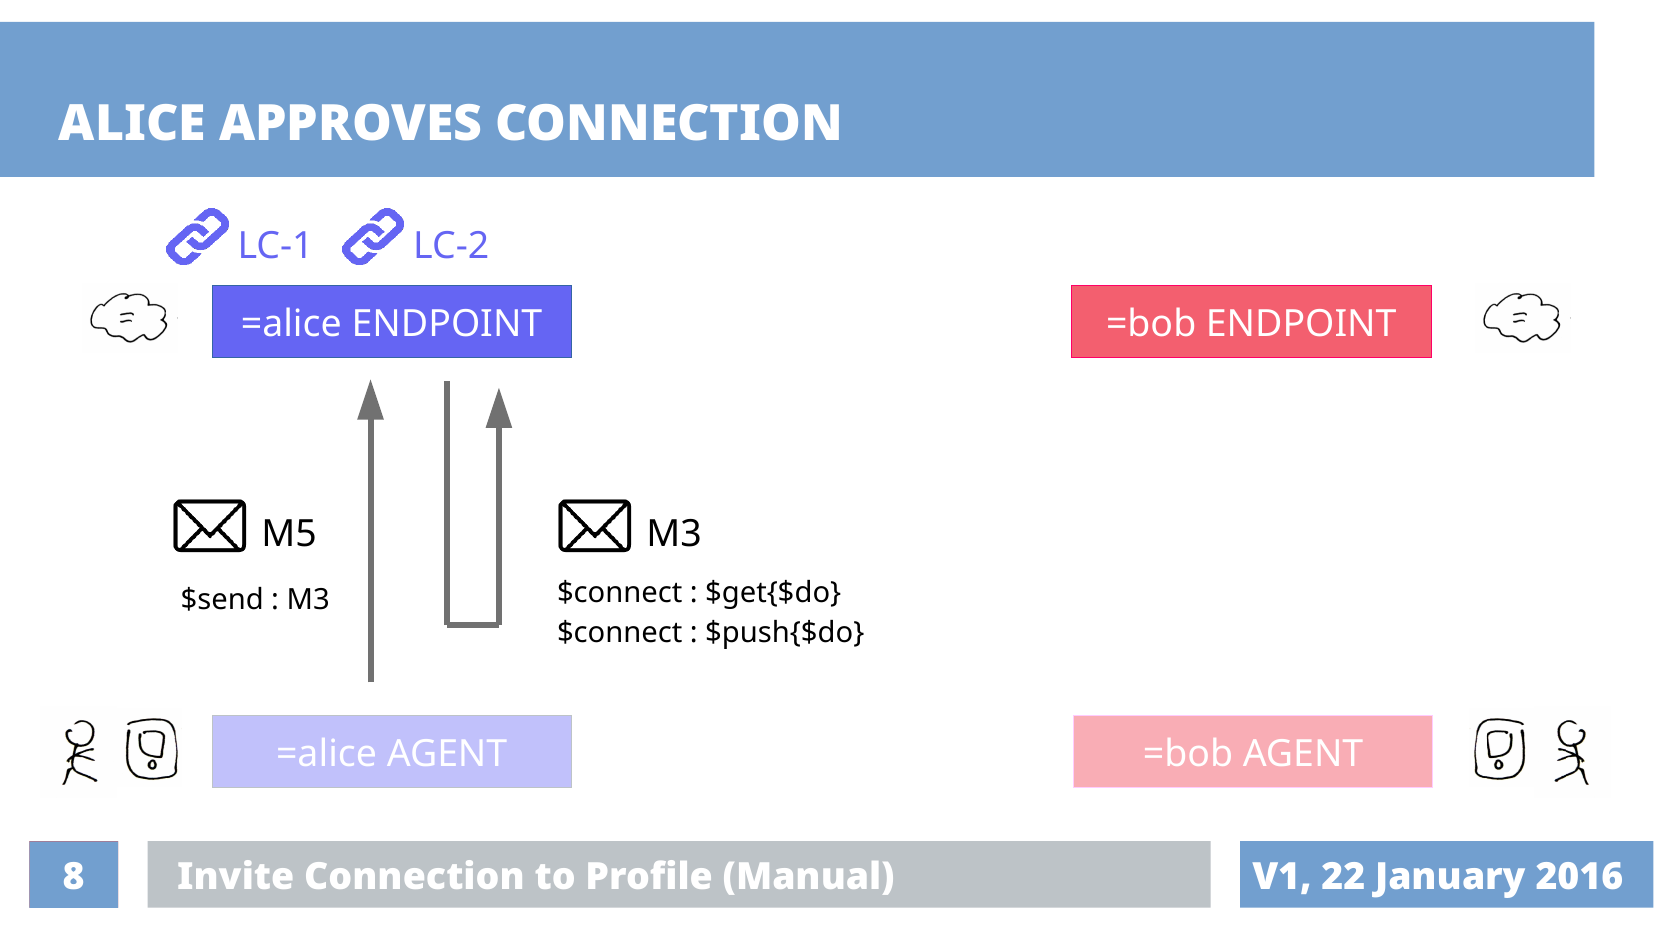

# ALICE APPROVES CONNECTION
LC-1
LC-2
=alice ENDPOINT
=bob ENDPOINT
M3
M5
$connect : $get{$do}
$connect : $push{$do}
$send : M3
=alice AGENT
=bob AGENT
8
Invite Connection to Profile (Manual)
V1, 22 January 2016